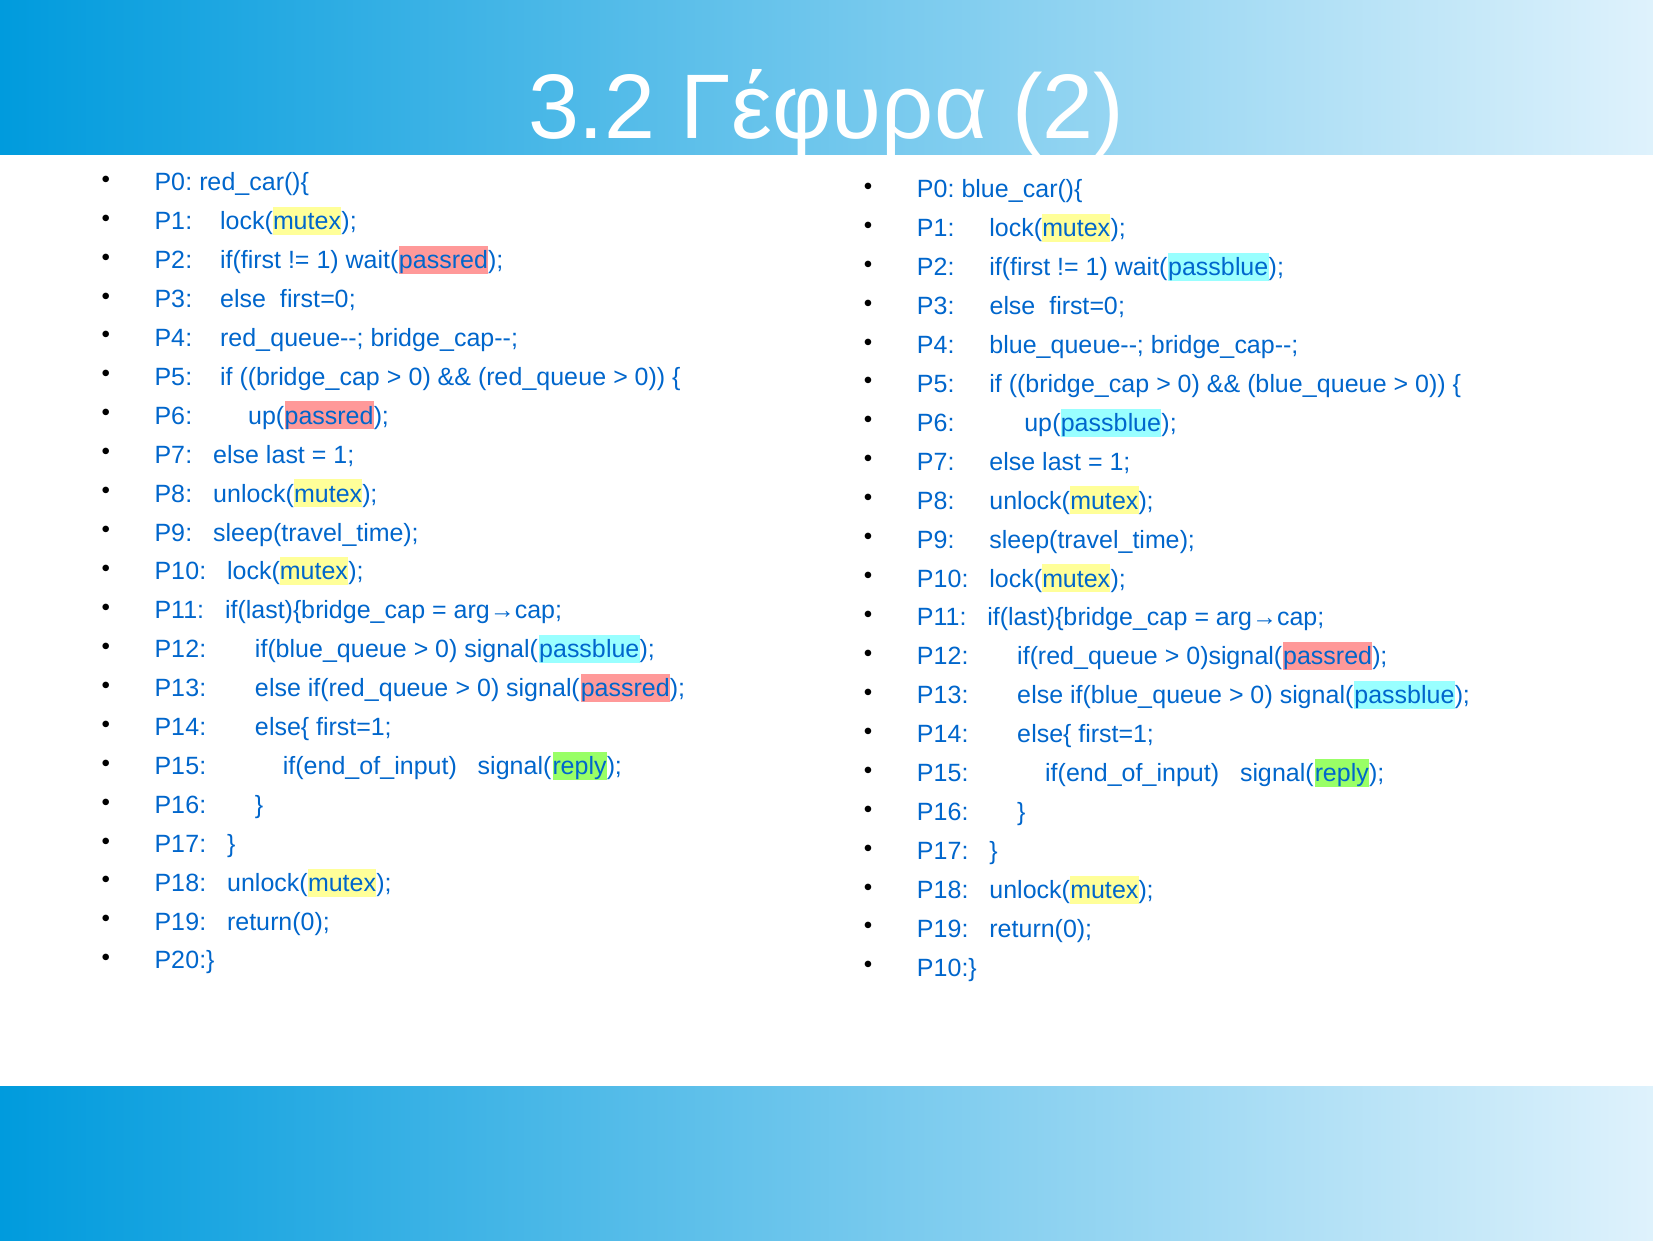

3.2 Γέφυρα (2)
P0: red_car(){
P1: lock(mutex);
P2: if(first != 1) wait(passred);
P3: else first=0;
P4: red_queue--; bridge_cap--;
P5: if ((bridge_cap > 0) && (red_queue > 0)) {
P6: up(passred);
P7: else last = 1;
P8: unlock(mutex);
P9: sleep(travel_time);
P10: lock(mutex);
P11: if(last){bridge_cap = arg→cap;
P12: if(blue_queue > 0) signal(passblue);
P13: else if(red_queue > 0) signal(passred);
P14: else{ first=1;
P15: if(end_of_input) signal(reply);
P16: }
P17: }
P18: unlock(mutex);
P19: return(0);
P20:}
P0: blue_car(){
P1: lock(mutex);
P2: if(first != 1) wait(passblue);
P3: else first=0;
P4: blue_queue--; bridge_cap--;
P5: if ((bridge_cap > 0) && (blue_queue > 0)) {
P6: up(passblue);
P7: else last = 1;
P8: unlock(mutex);
P9: sleep(travel_time);
P10: lock(mutex);
P11: if(last){bridge_cap = arg→cap;
P12: if(red_queue > 0)signal(passred);
P13: else if(blue_queue > 0) signal(passblue);
P14: else{ first=1;
P15: if(end_of_input) signal(reply);
P16: }
P17: }
P18: unlock(mutex);
P19: return(0);
P10:}